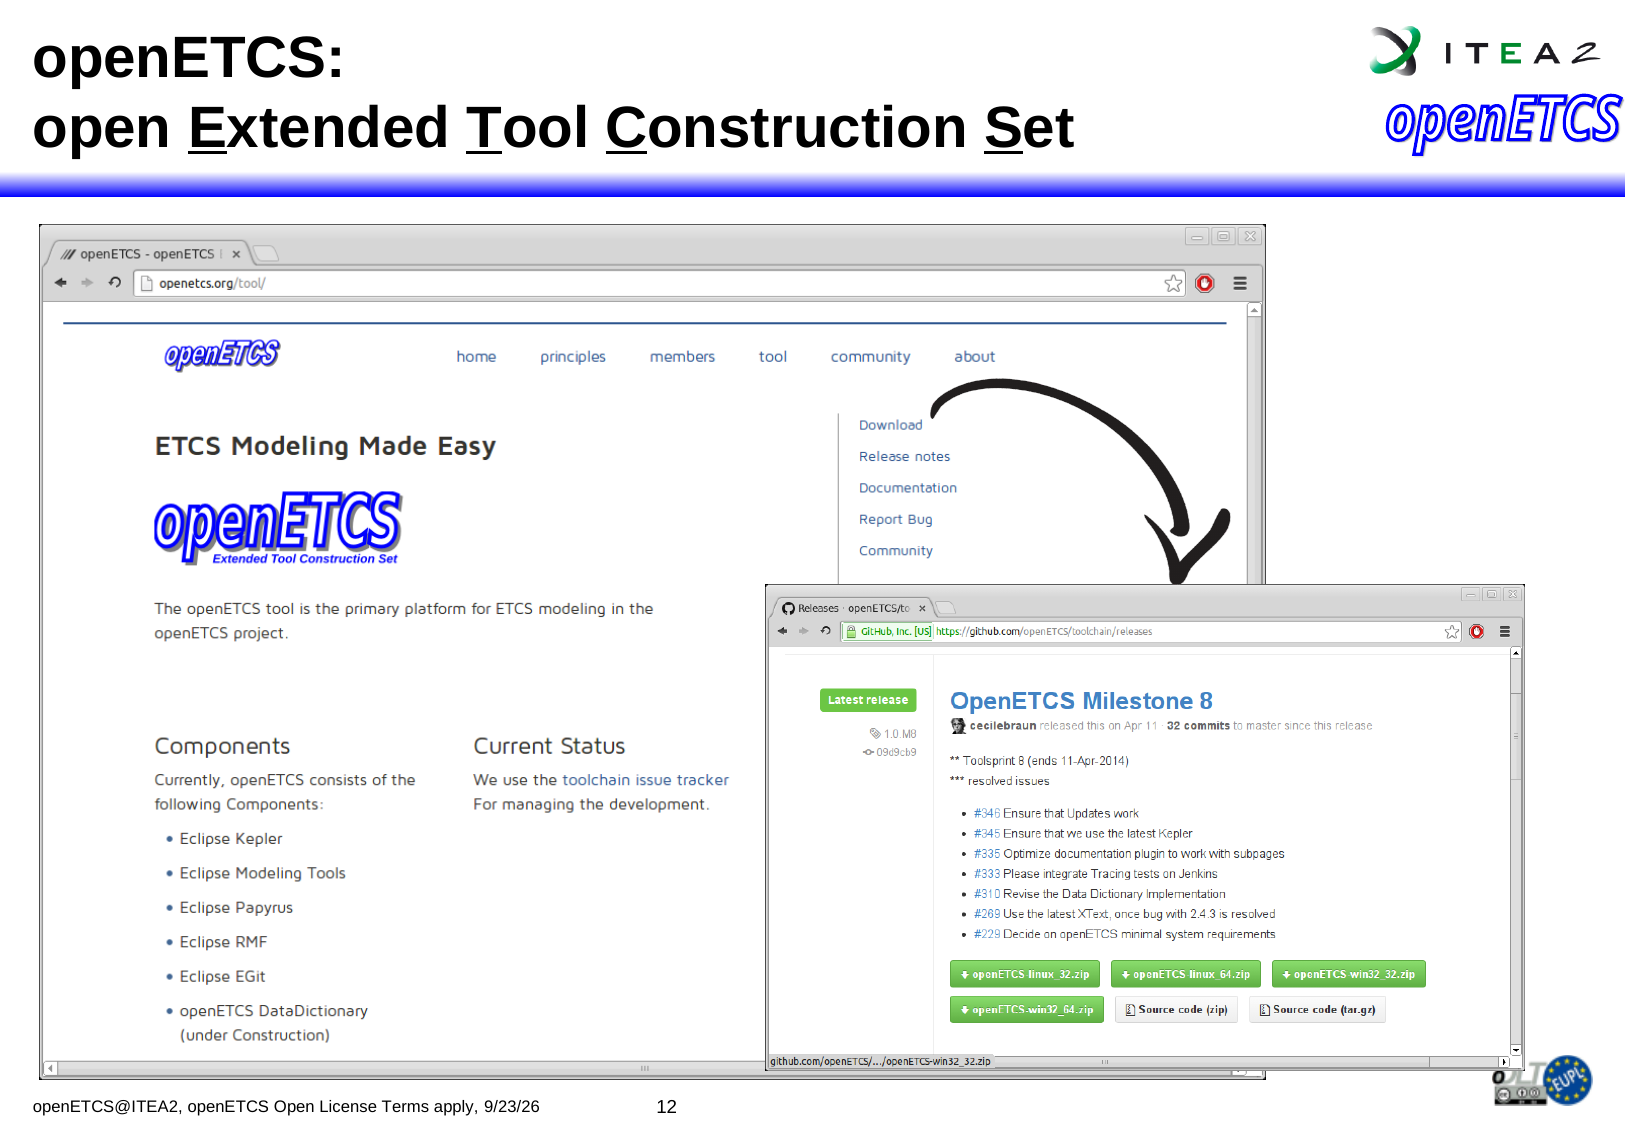

# openETCS: open Extended Tool Construction Set